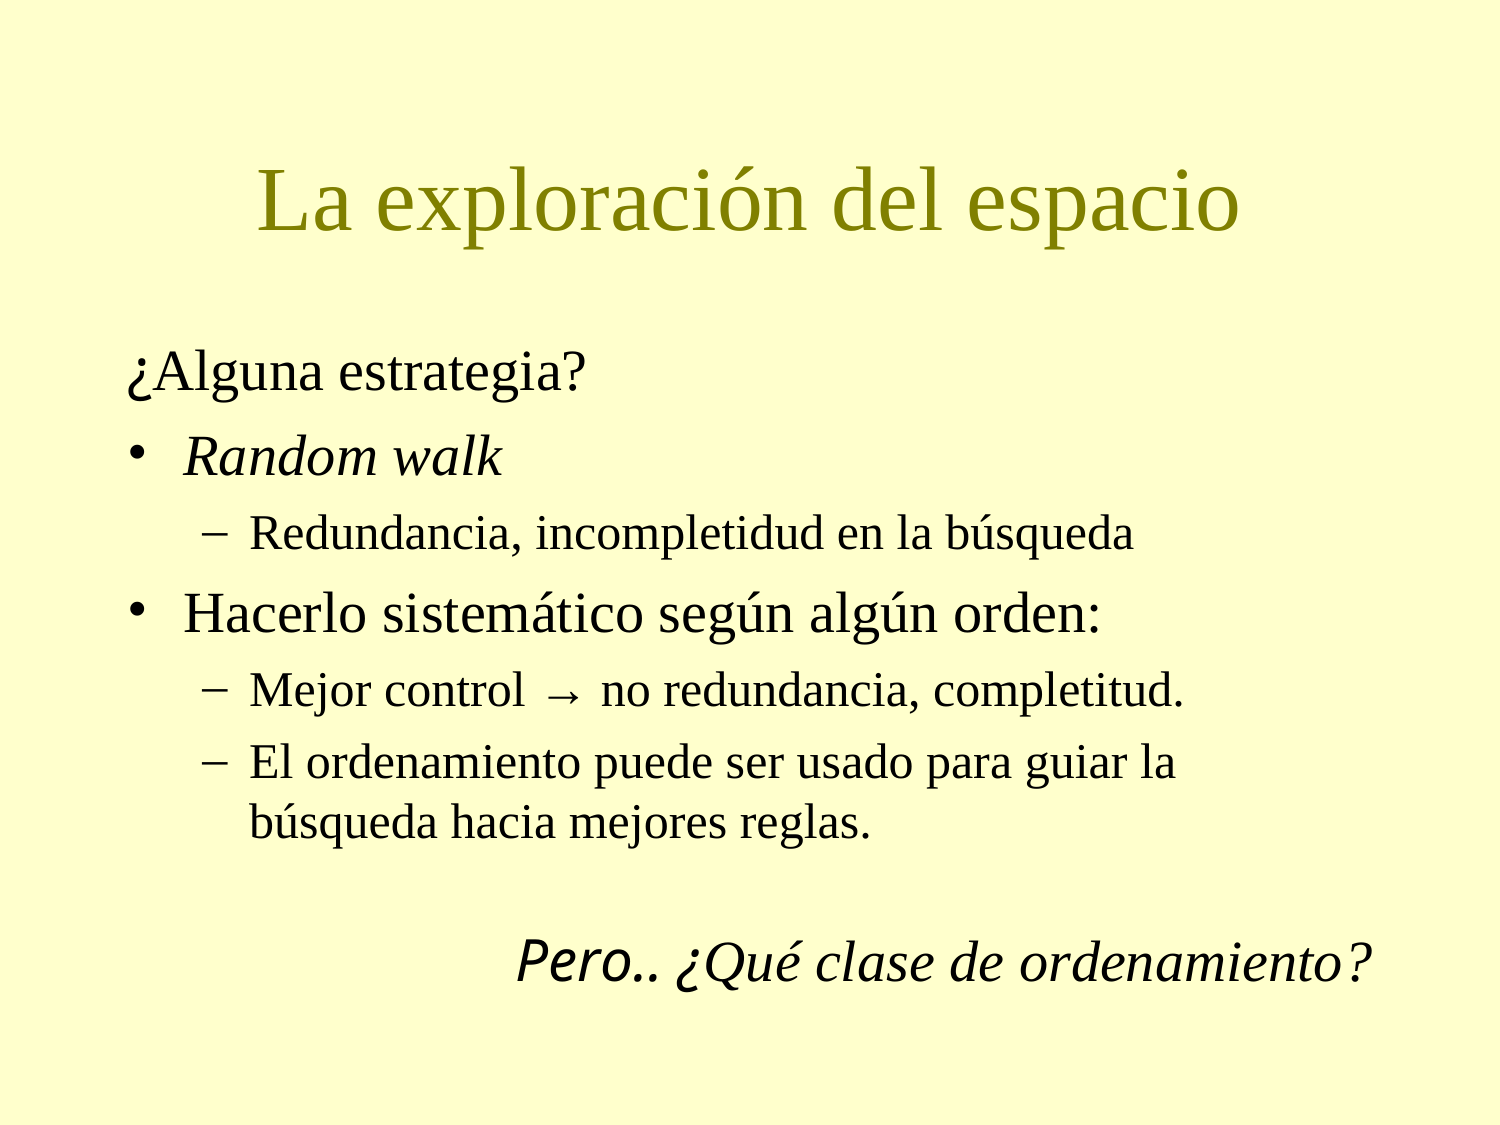

# La exploración del espacio
¿Alguna estrategia?
Random walk
Redundancia, incompletidud en la búsqueda
Hacerlo sistemático según algún orden:
Mejor control → no redundancia, completitud.
El ordenamiento puede ser usado para guiar la búsqueda hacia mejores reglas.
Pero.. ¿Qué clase de ordenamiento?